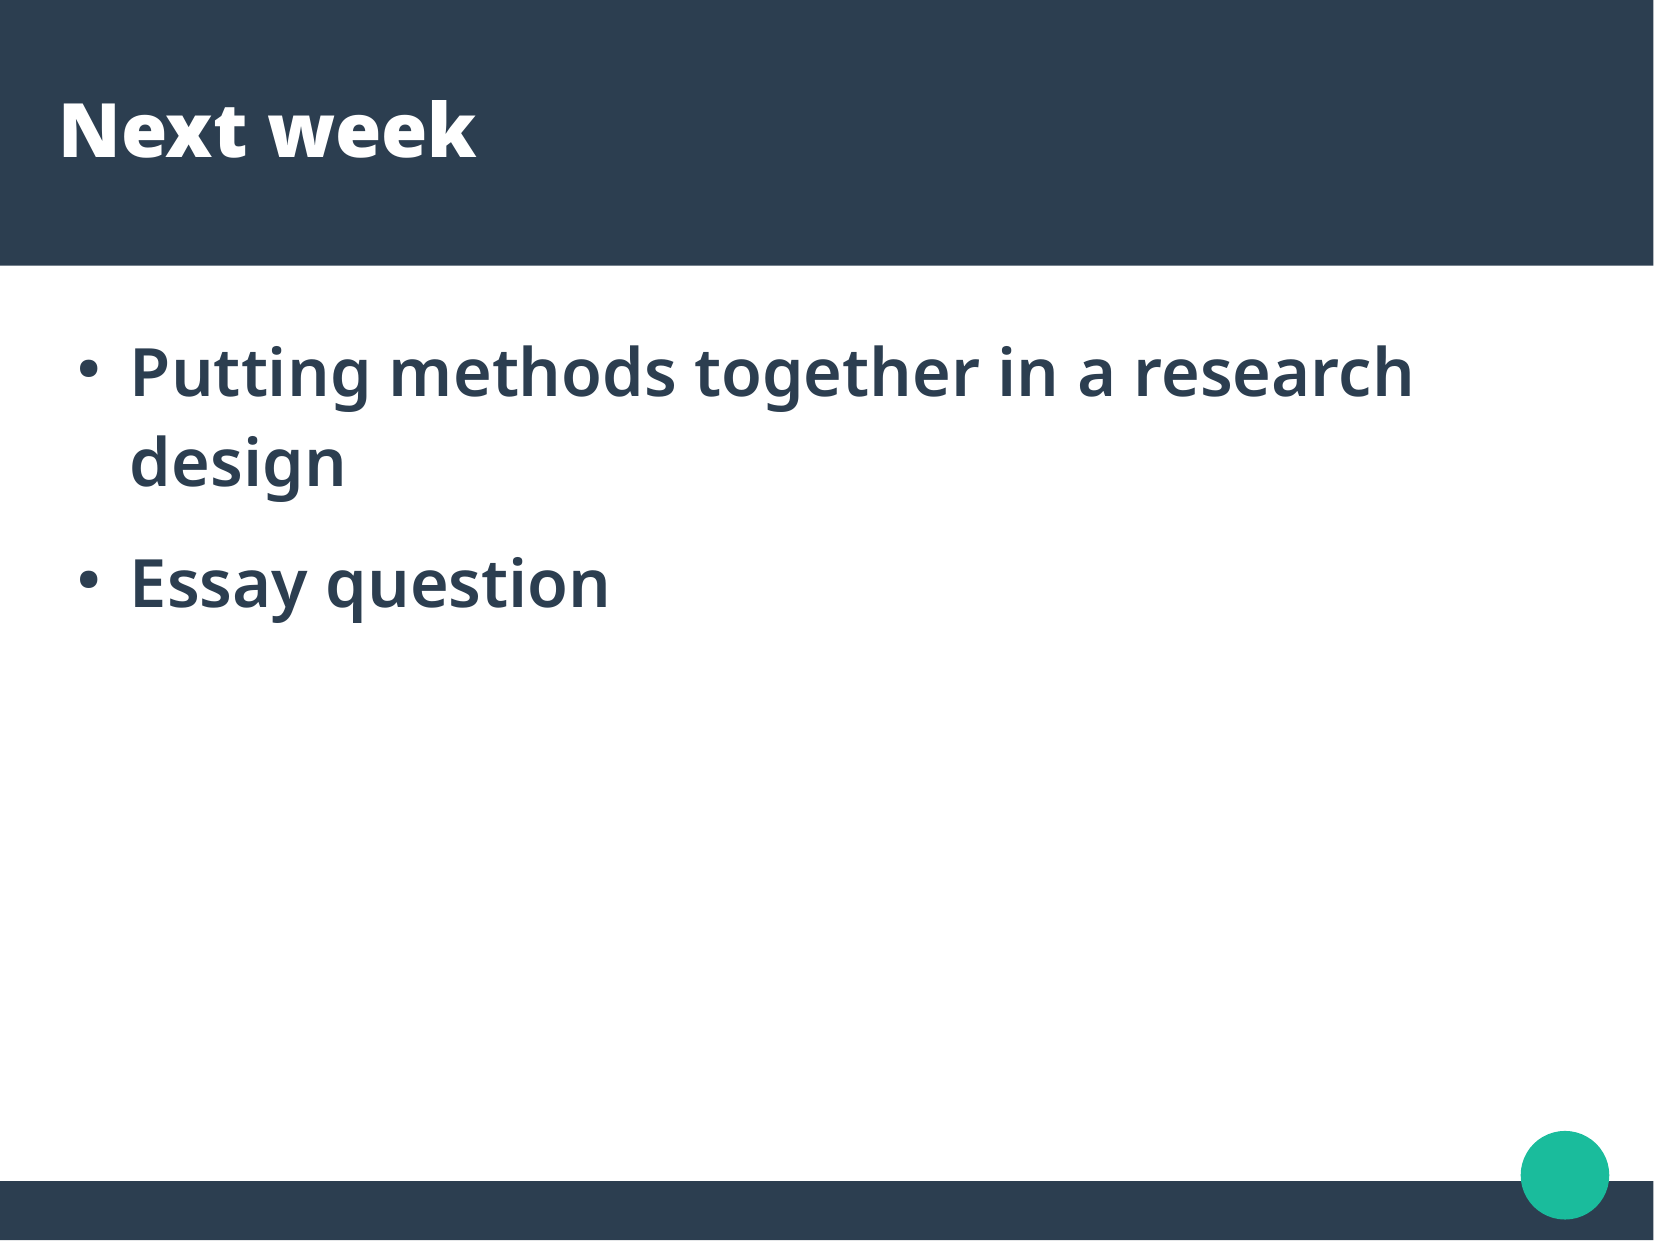

# Next week
Putting methods together in a research design
Essay question